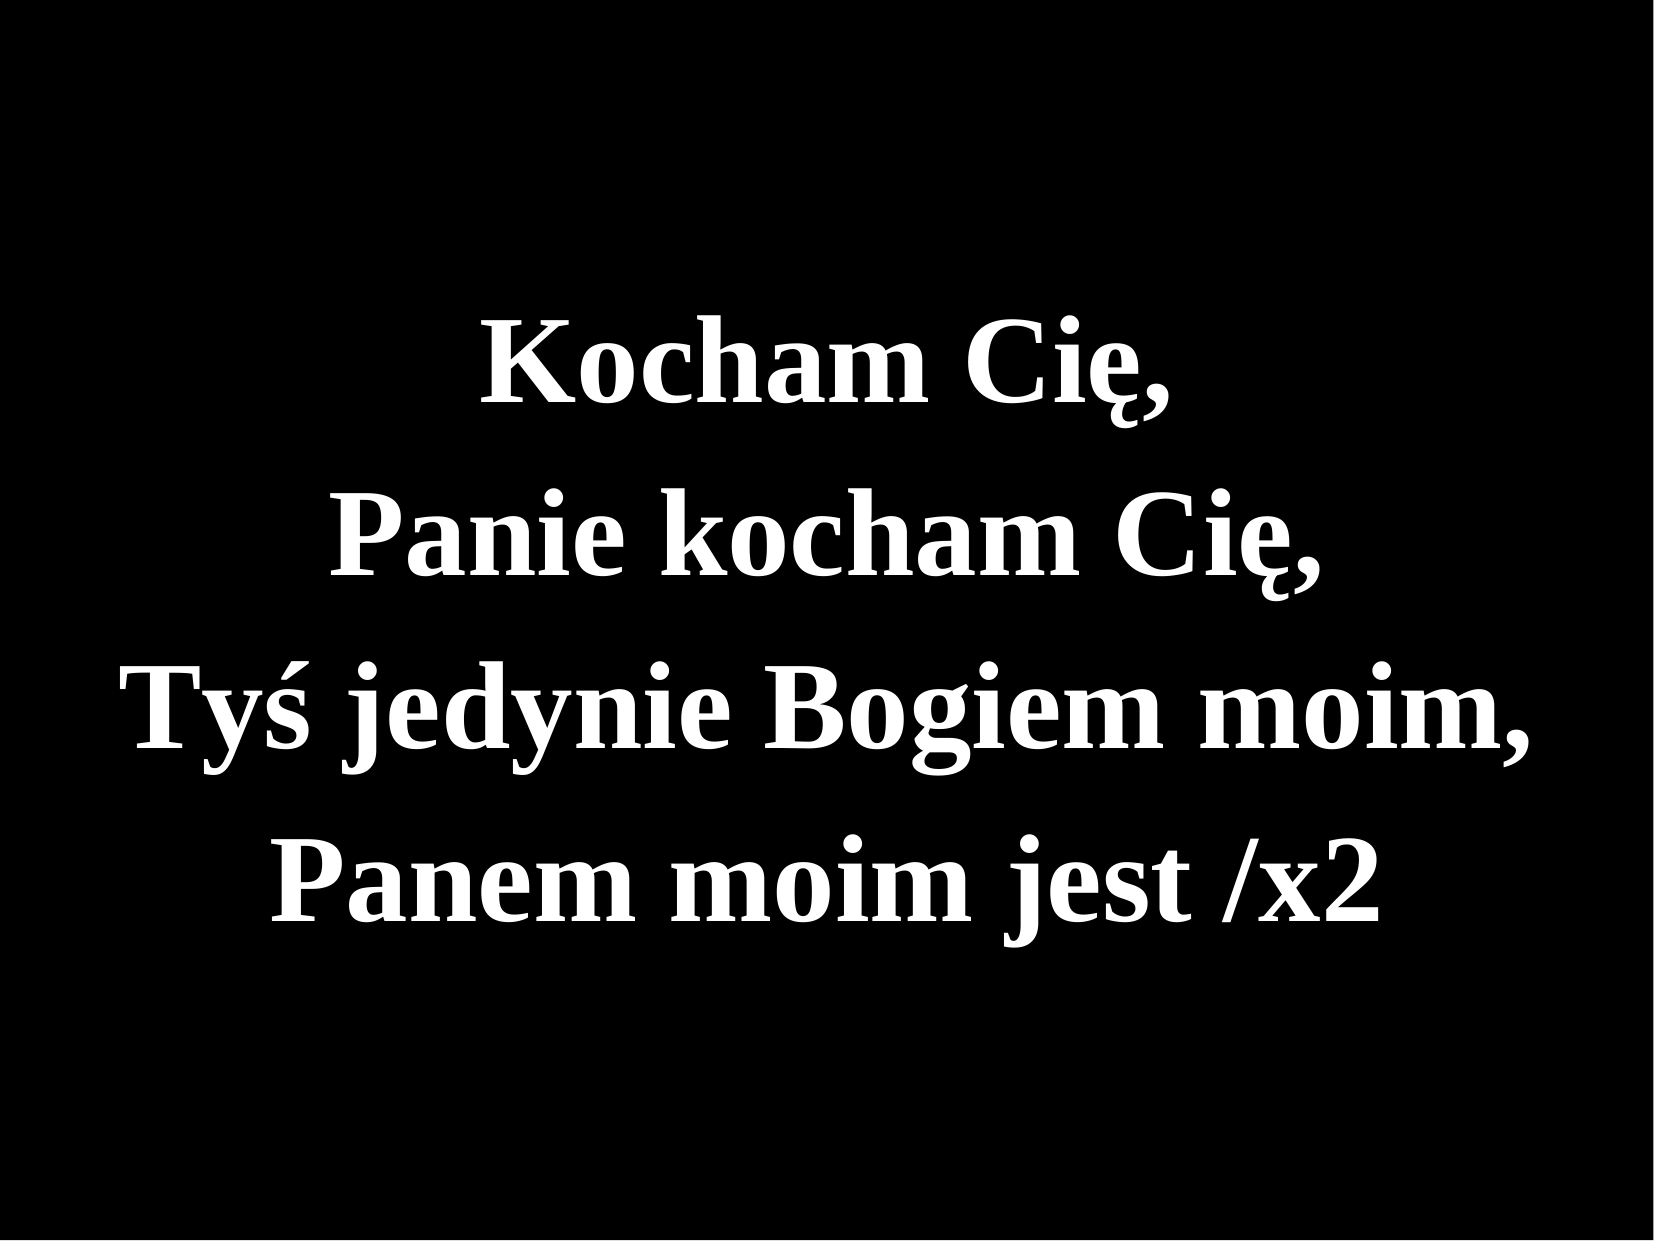

# Kocham Cię, ppp Panie kocham Cię, ppp Tyś jedynie Bogiem moim, ppp Panem moim jest /x2